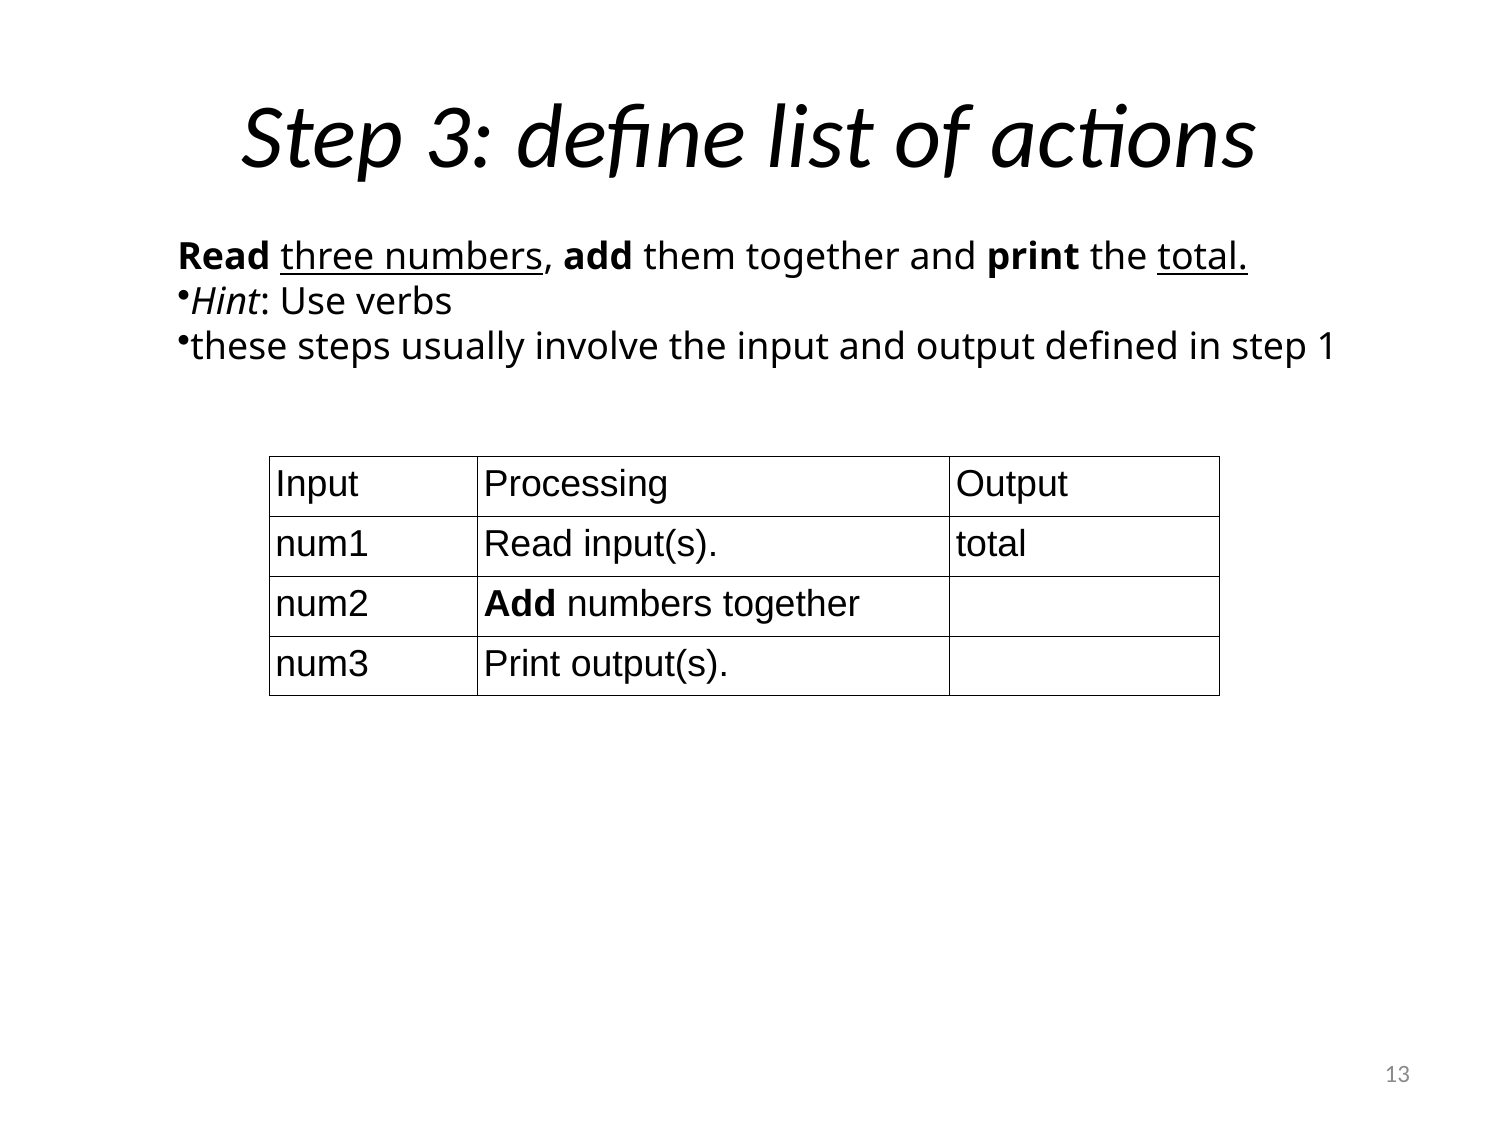

# Step 3: define list of actions
Read three numbers, add them together and print the total.
Hint: Use verbs
these steps usually involve the input and output defined in step 1
| Input | Processing | Output |
| --- | --- | --- |
| num1 | Read input(s). | total |
| num2 | Add numbers together | |
| num3 | Print output(s). | |